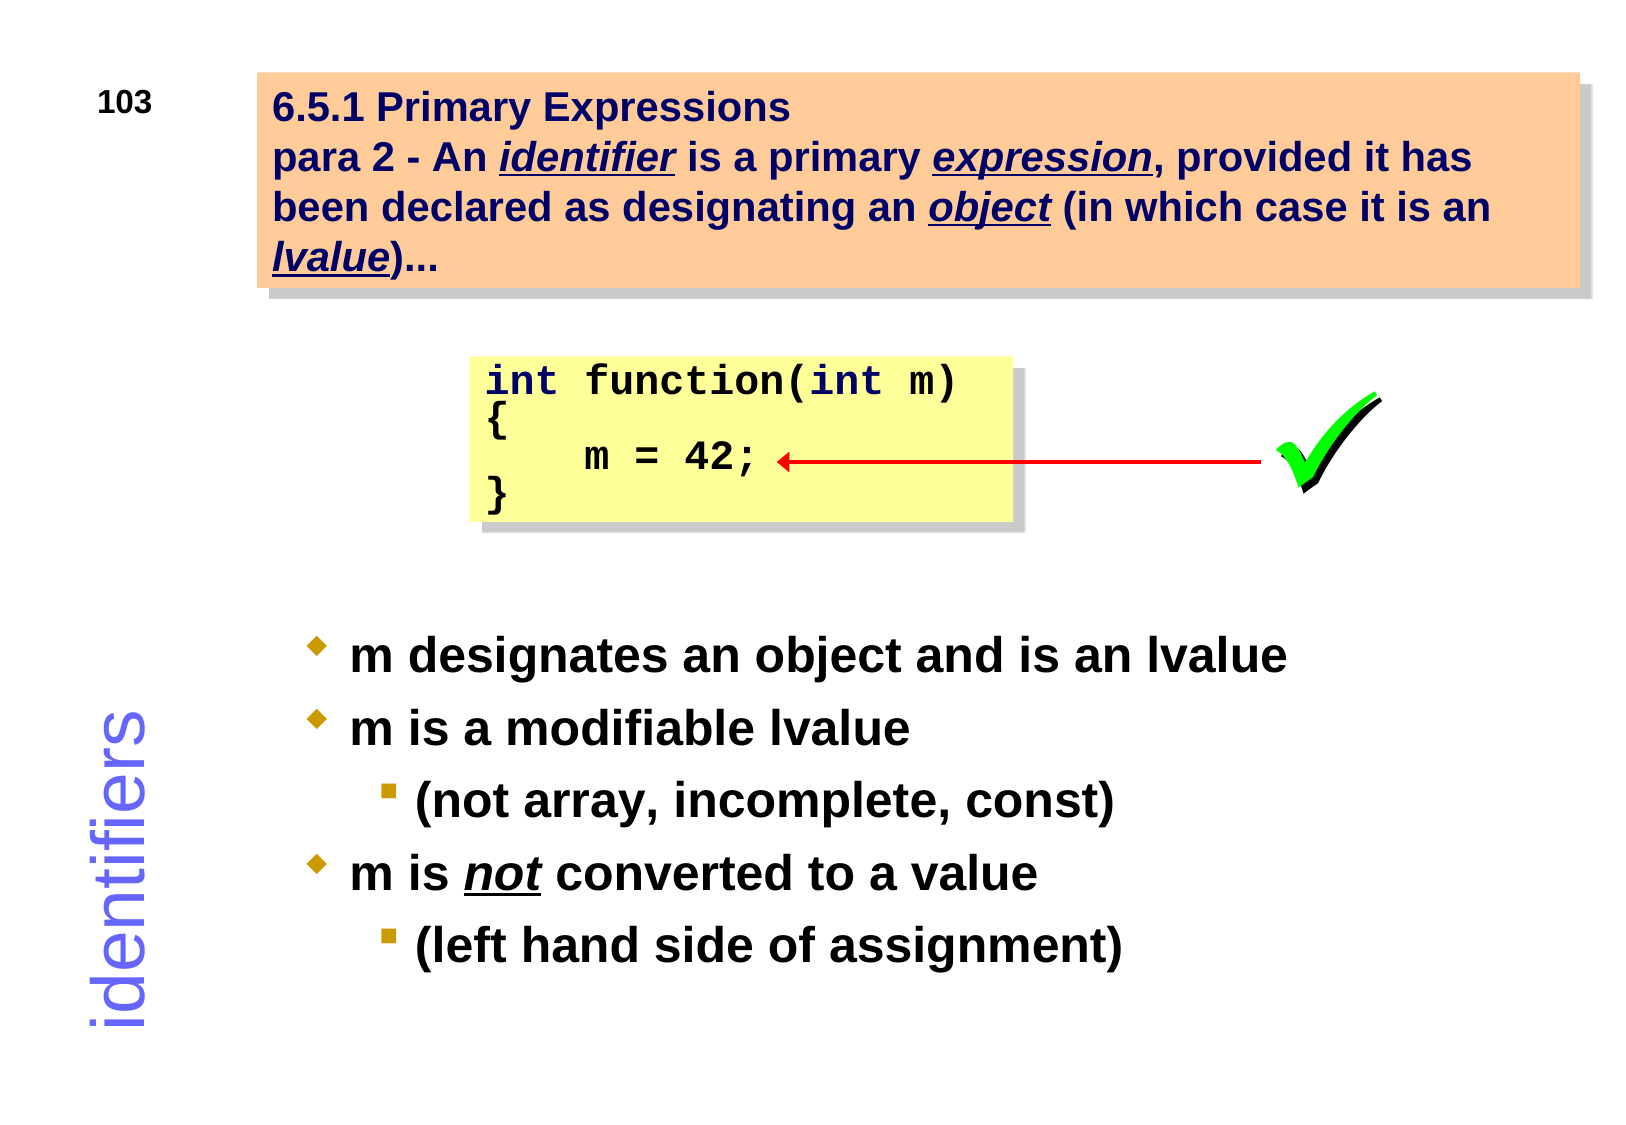

103
m designates an object and is an lvalue
m is a modifiable lvalue
(not array, incomplete, const)
m is not converted to a value
(left hand side of assignment)
6.5.1 Primary Expressions
para 2 - An identifier is a primary expression, provided it has been declared as designating an object (in which case it is an lvalue)...

int function(int m) {
 m = 42;
}
# identifiers